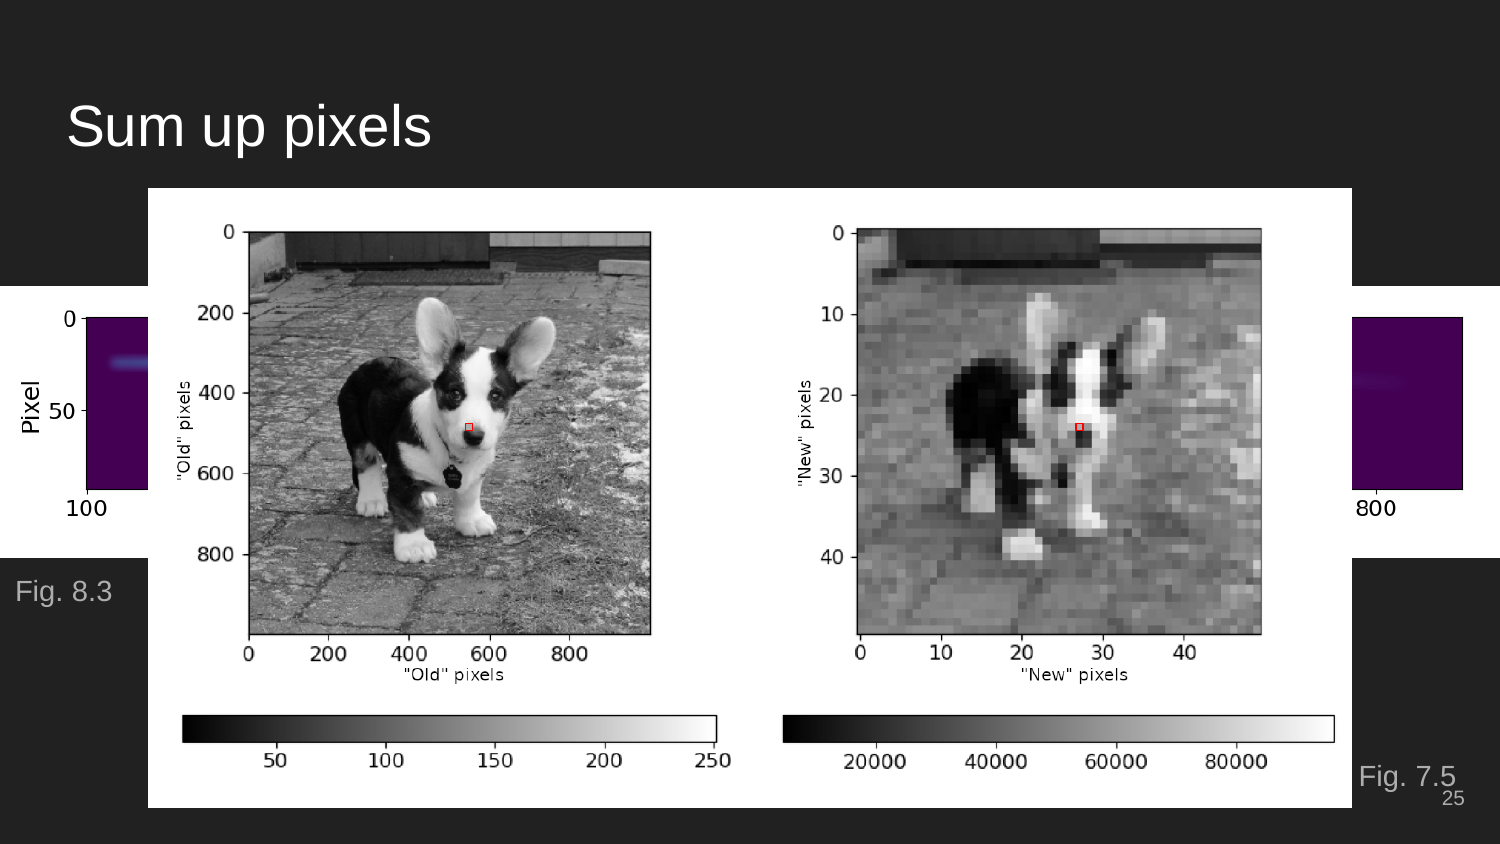

# Sum up pixels
Fig. 8.3
Fig. 7.5